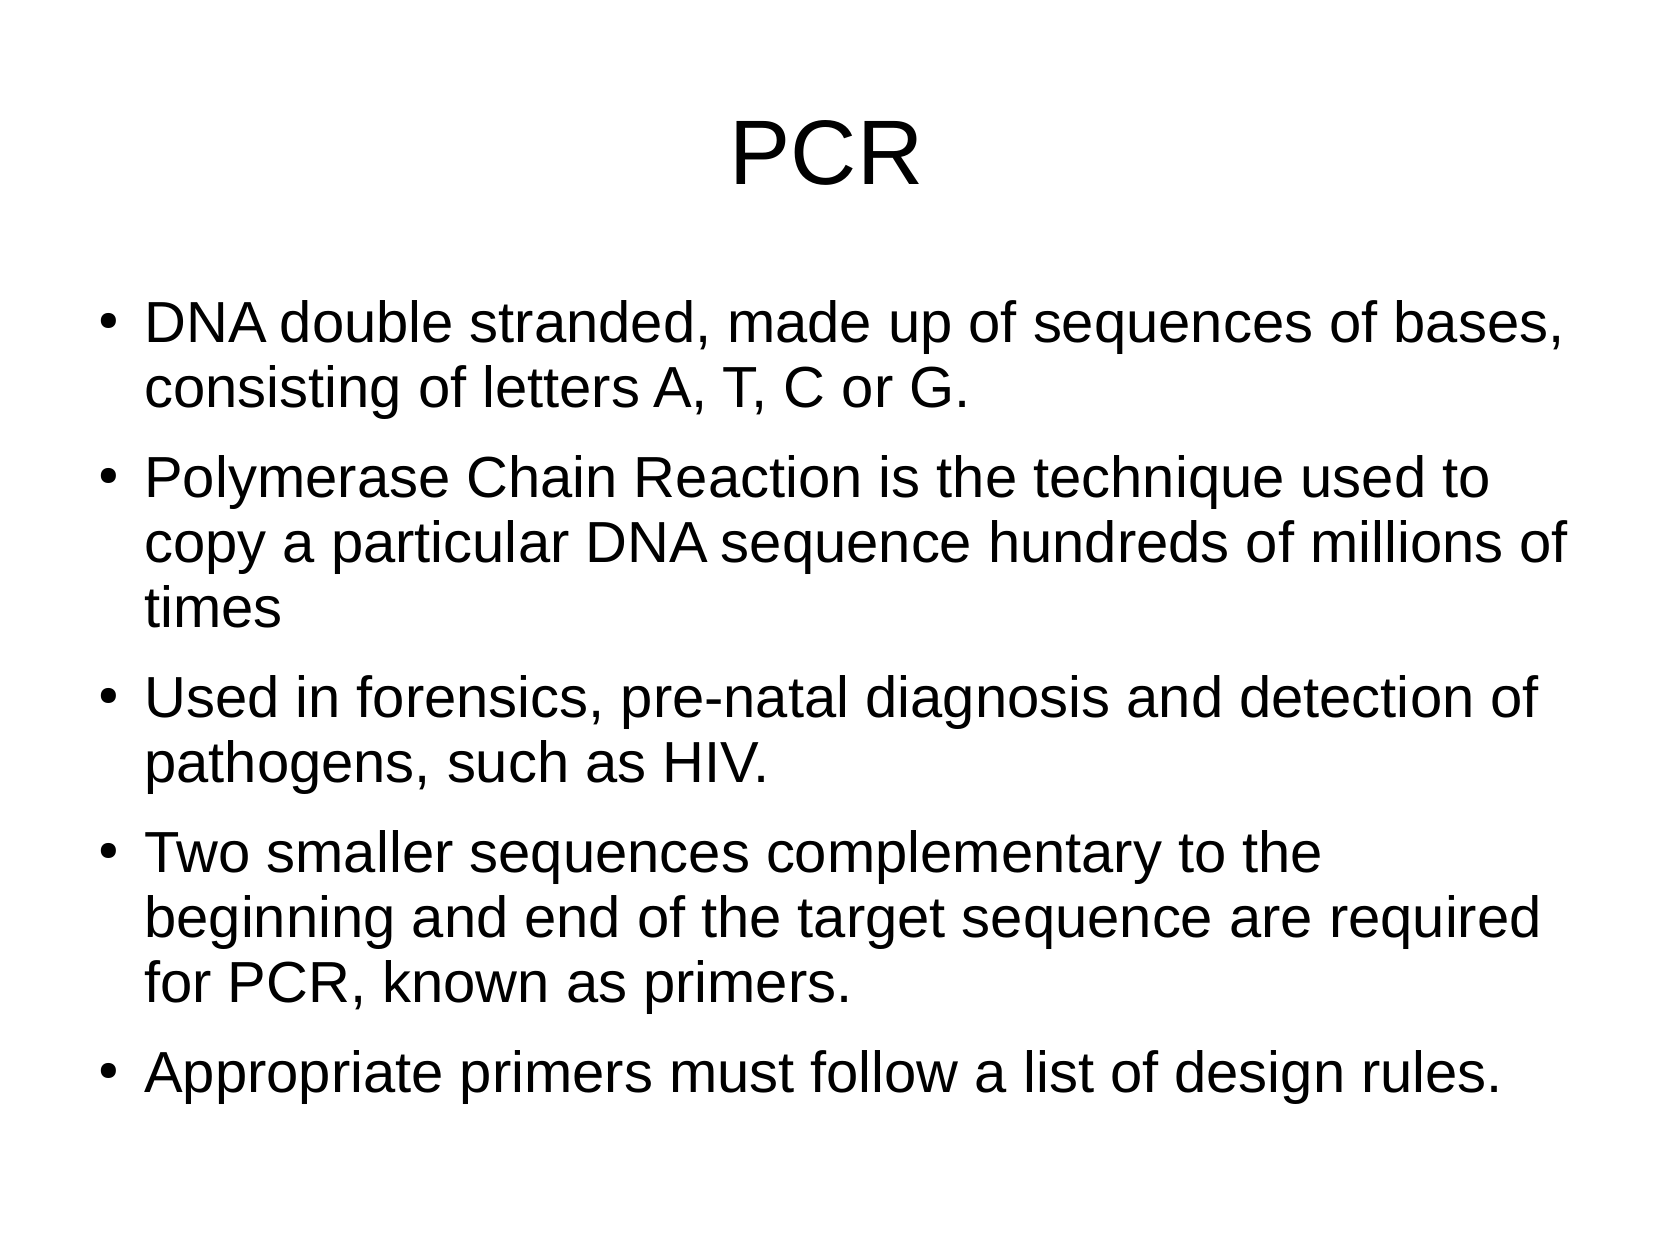

# PCR
DNA double stranded, made up of sequences of bases, consisting of letters A, T, C or G.
Polymerase Chain Reaction is the technique used to copy a particular DNA sequence hundreds of millions of times
Used in forensics, pre-natal diagnosis and detection of pathogens, such as HIV.
Two smaller sequences complementary to the beginning and end of the target sequence are required for PCR, known as primers.
Appropriate primers must follow a list of design rules.